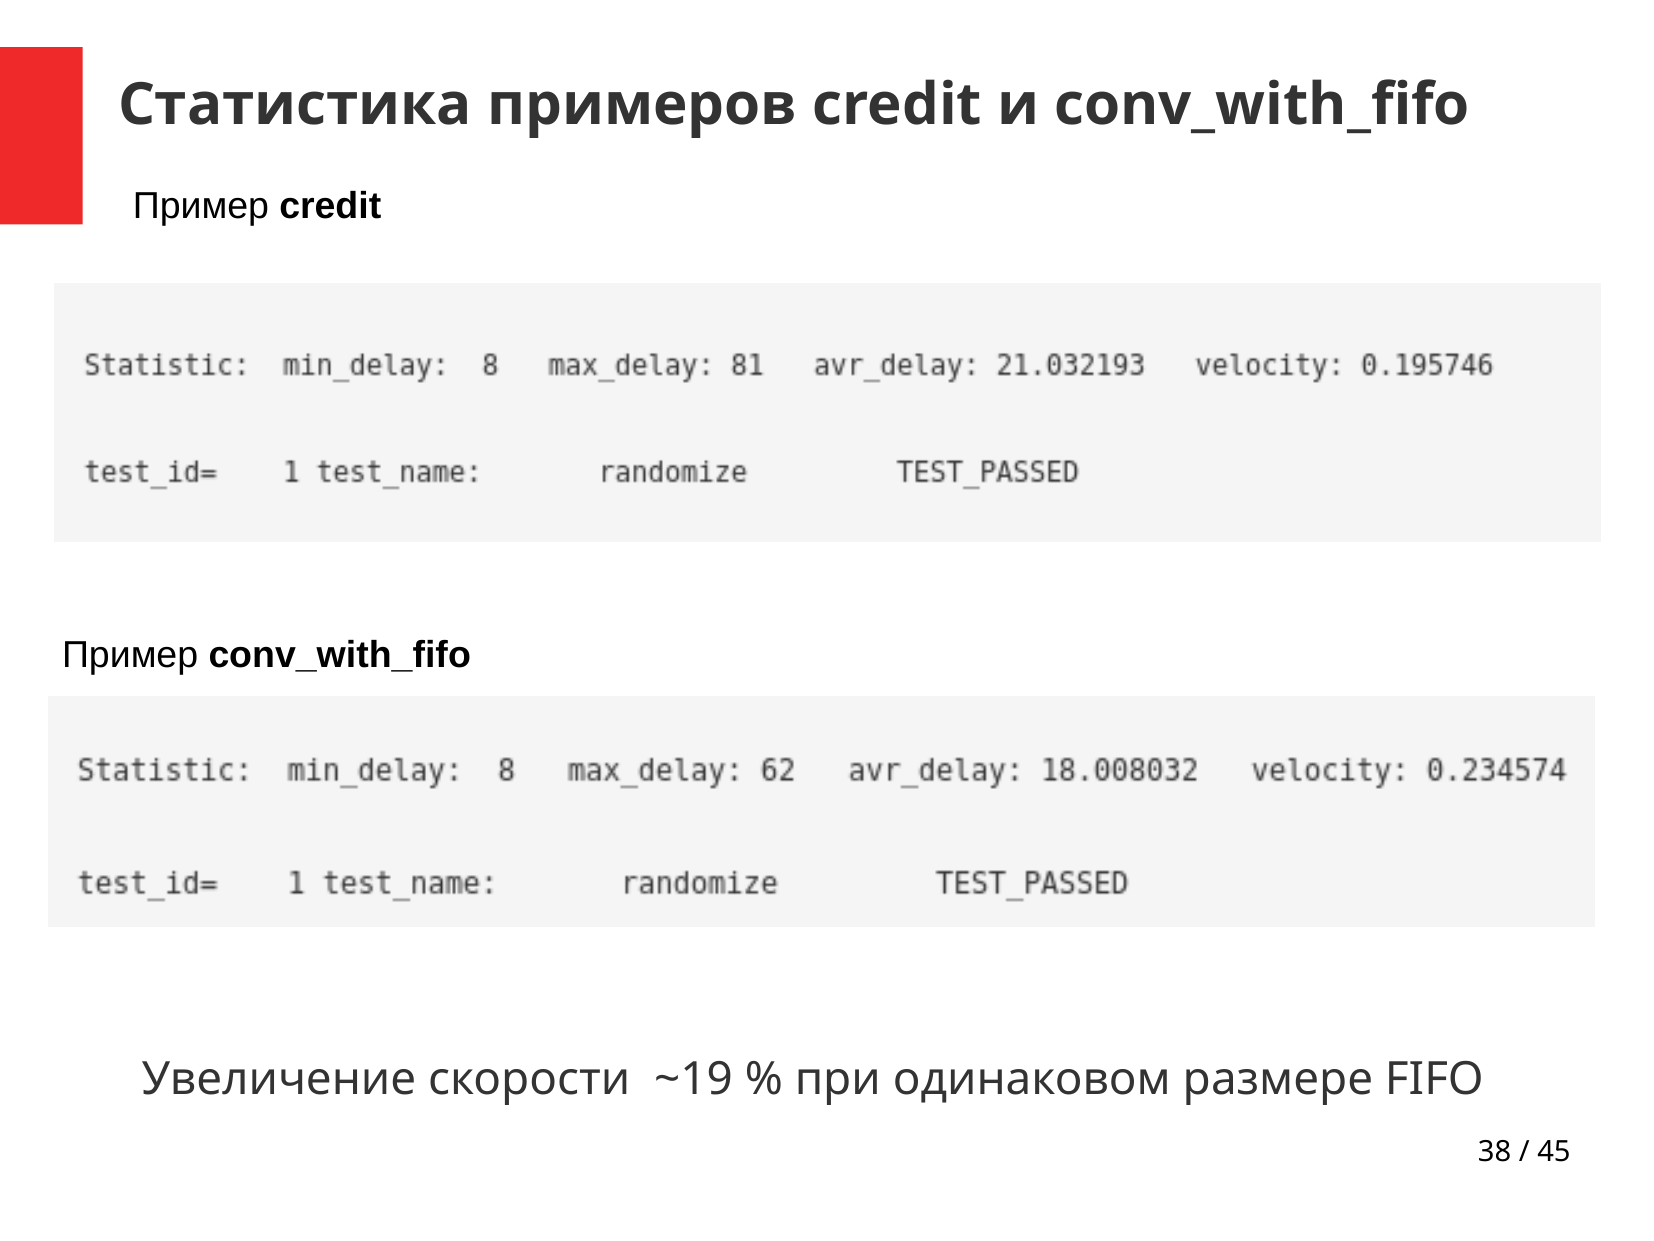

# Статистика примеров credit и conv_with_fifo
Пример credit
Пример conv_with_fifo
Увеличение скорости ~19 % при одинаковом размере FIFO
38